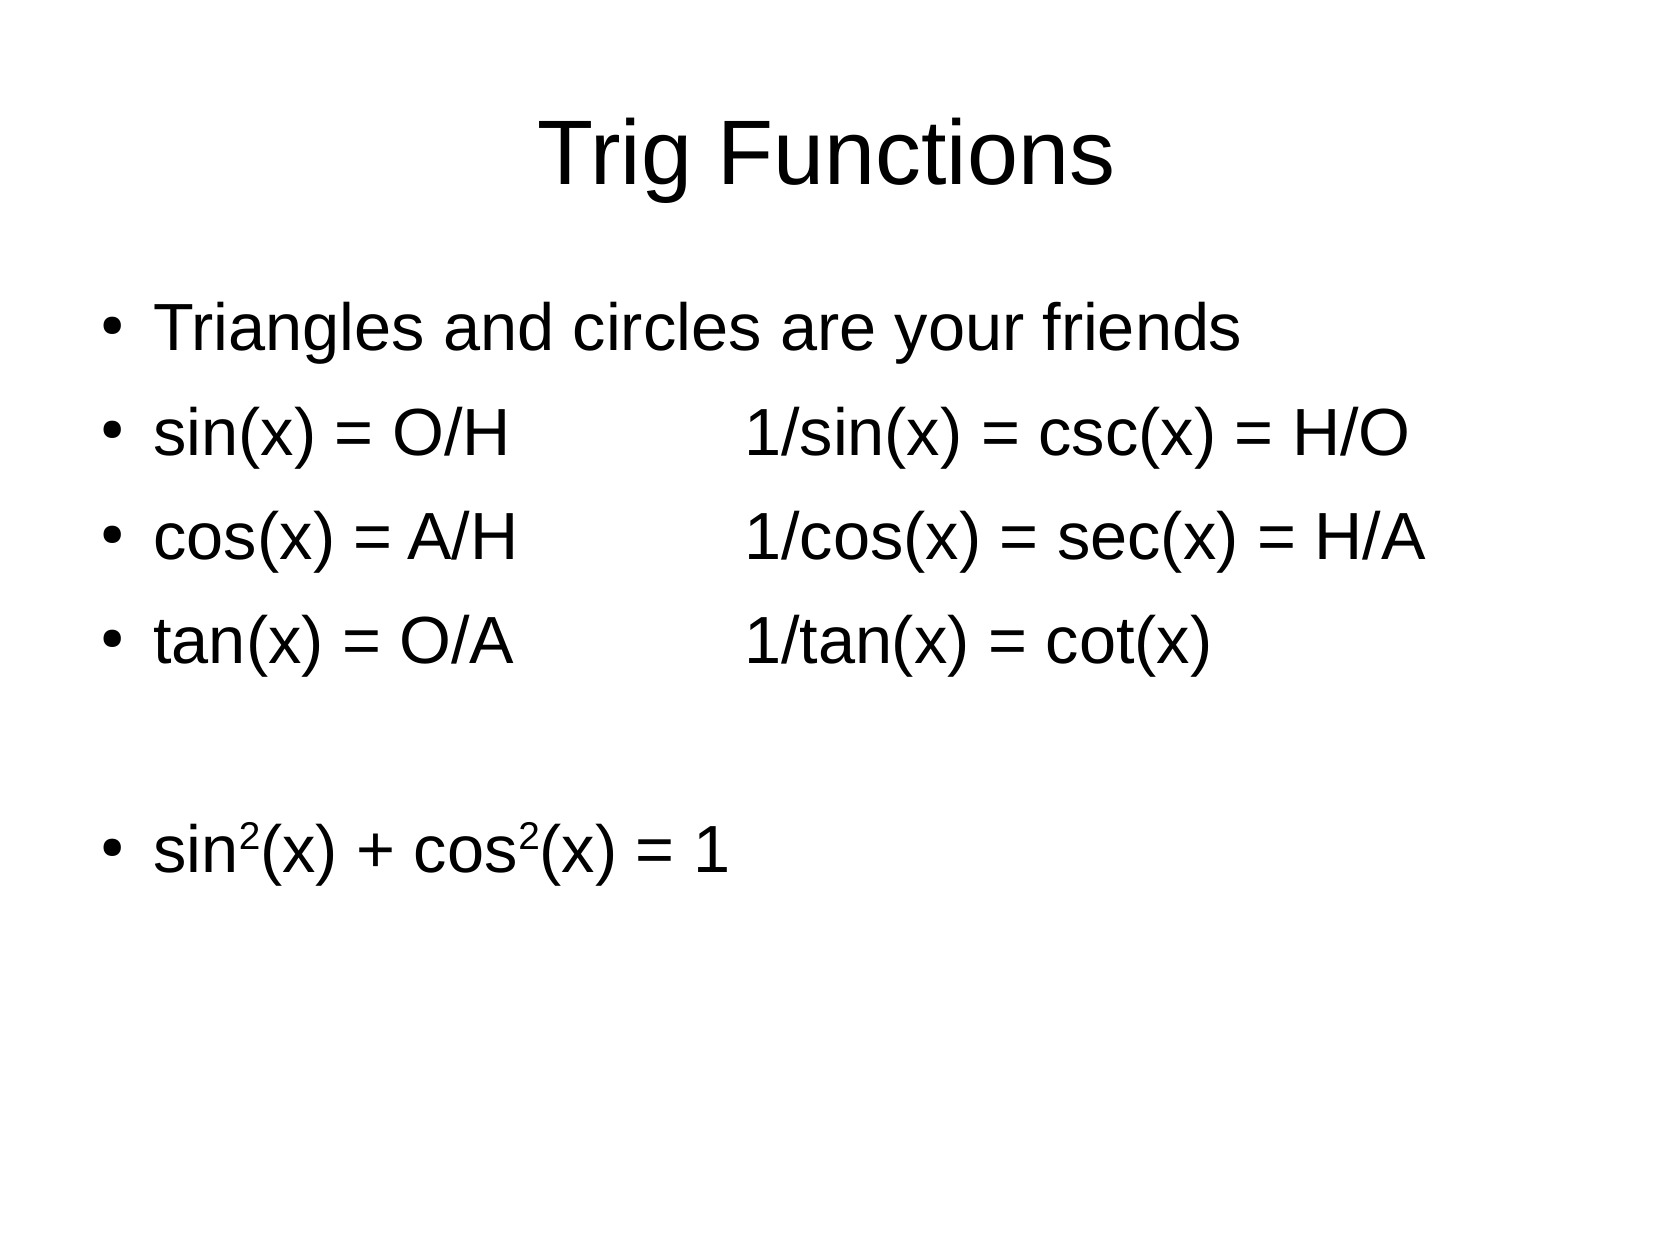

# Trig Functions
Triangles and circles are your friends
sin(x) = O/H				1/sin(x) = csc(x) = H/O
cos(x) = A/H				1/cos(x) = sec(x) = H/A
tan(x) = O/A				1/tan(x) = cot(x)
sin2(x) + cos2(x) = 1